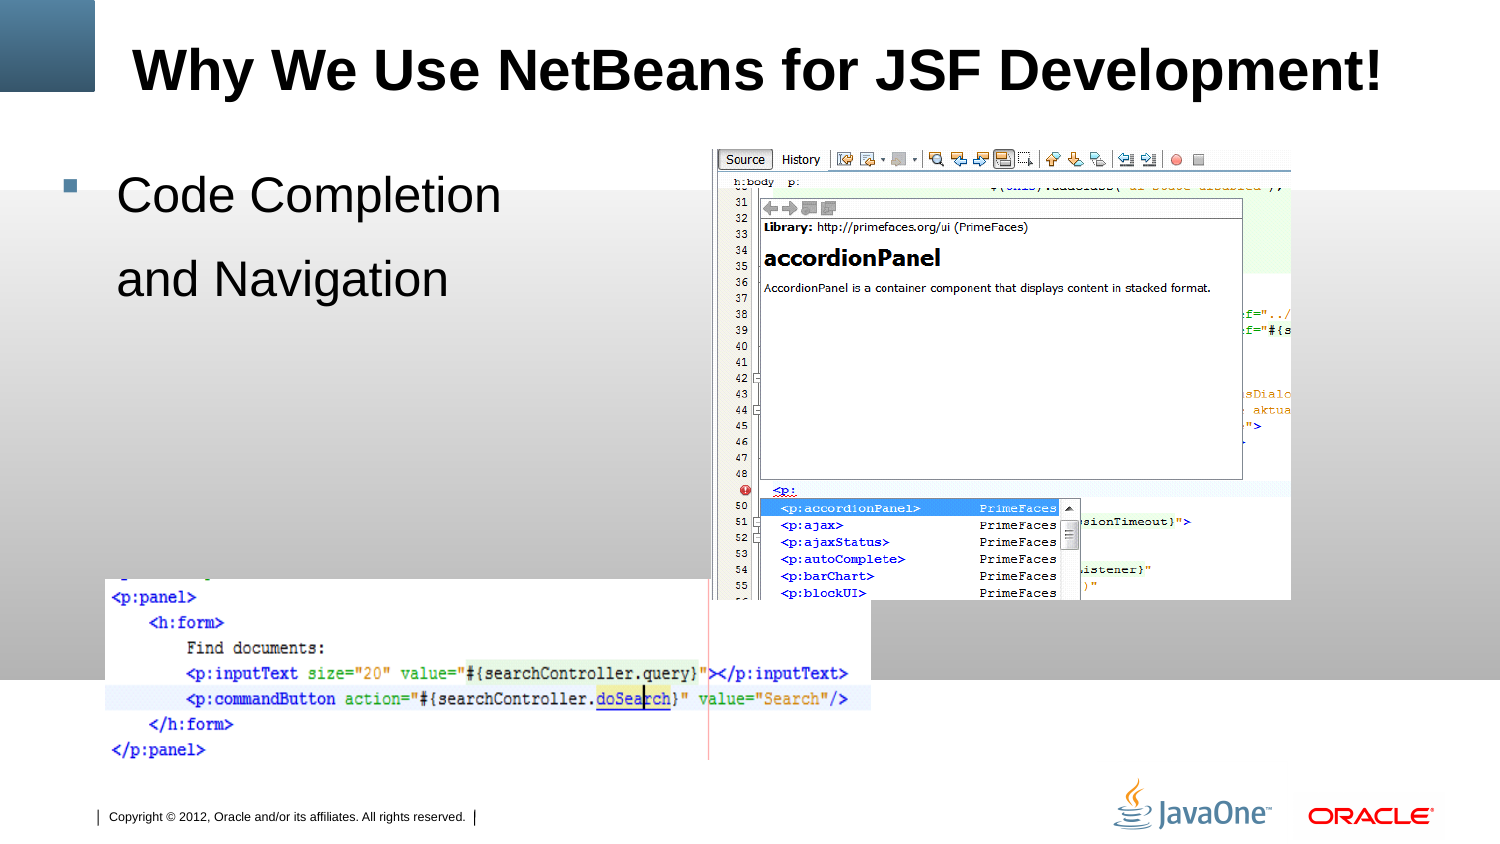

Why We Use NetBeans for JSF Development!
# Code Completion
and Navigation